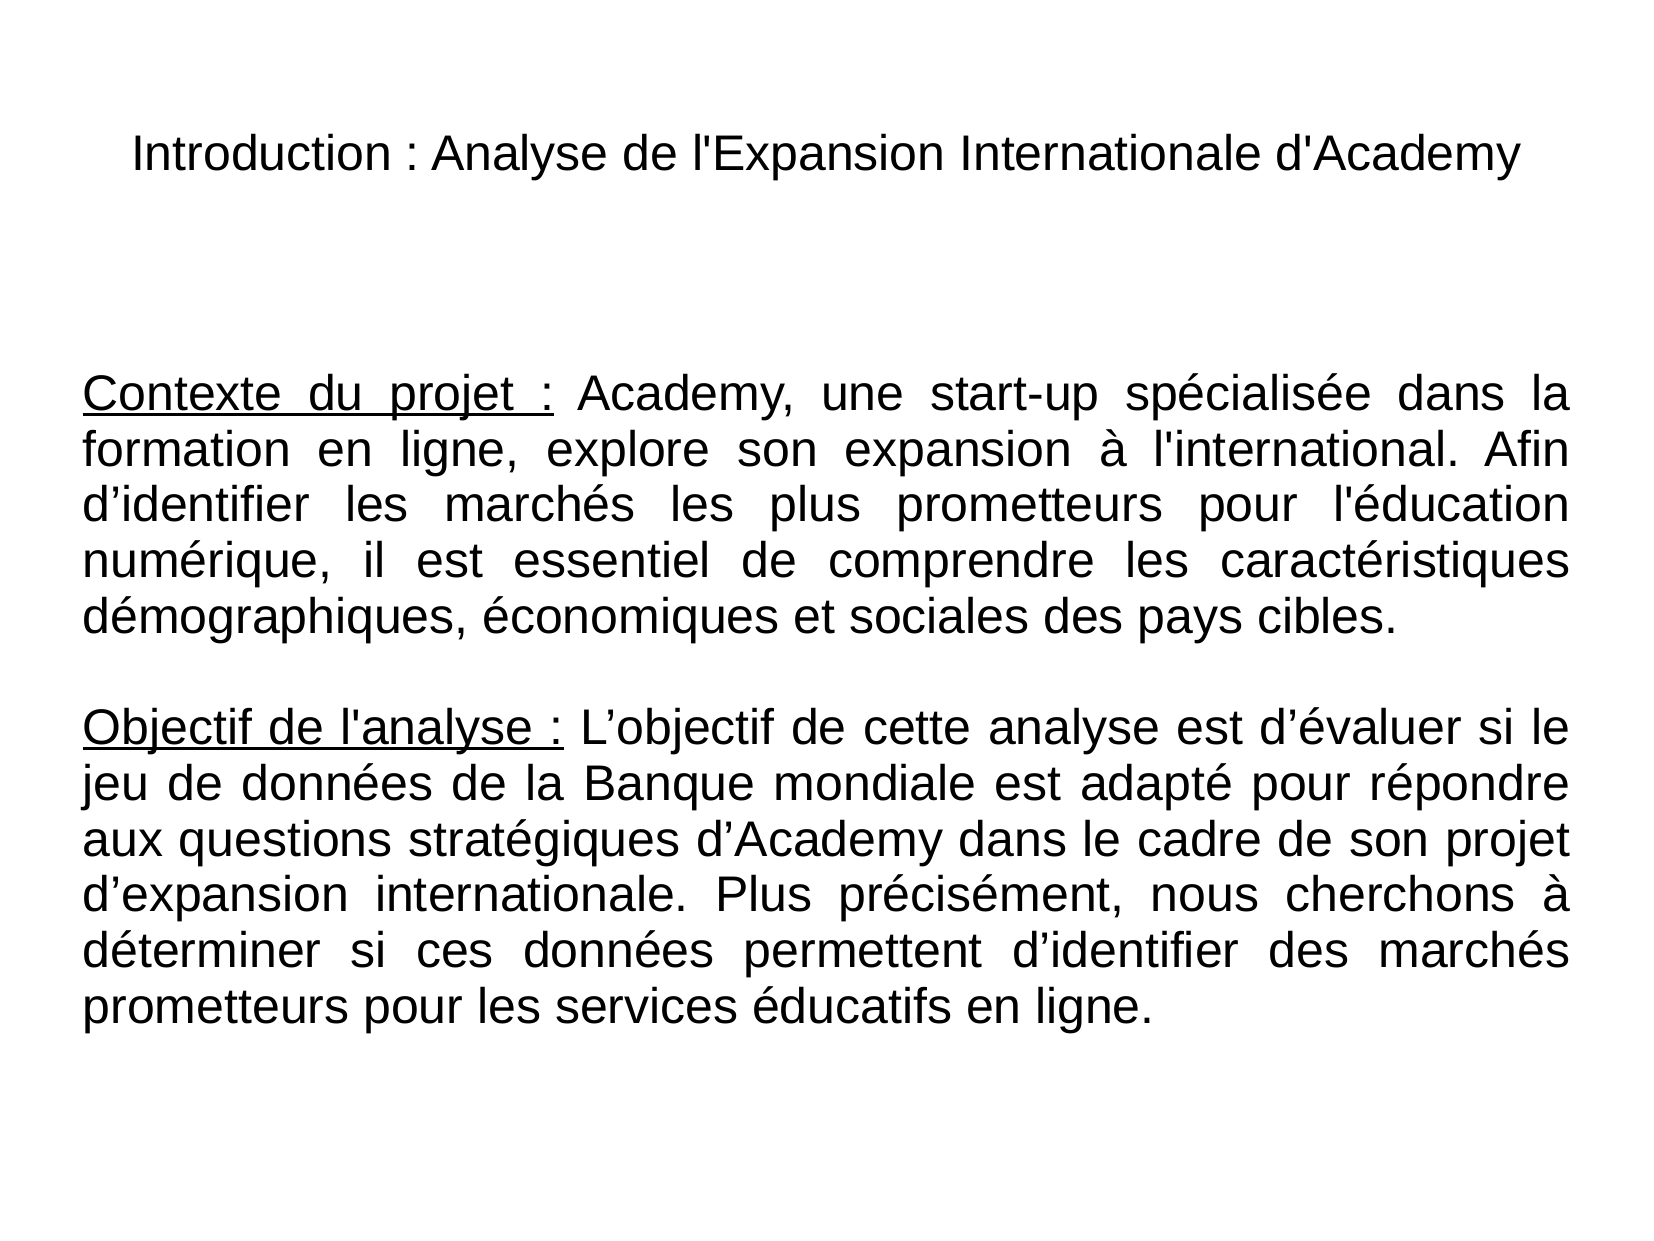

# Introduction : Analyse de l'Expansion Internationale d'Academy
Contexte du projet : Academy, une start-up spécialisée dans la formation en ligne, explore son expansion à l'international. Afin d’identifier les marchés les plus prometteurs pour l'éducation numérique, il est essentiel de comprendre les caractéristiques démographiques, économiques et sociales des pays cibles.
Objectif de l'analyse : L’objectif de cette analyse est d’évaluer si le jeu de données de la Banque mondiale est adapté pour répondre aux questions stratégiques d’Academy dans le cadre de son projet d’expansion internationale. Plus précisément, nous cherchons à déterminer si ces données permettent d’identifier des marchés prometteurs pour les services éducatifs en ligne.